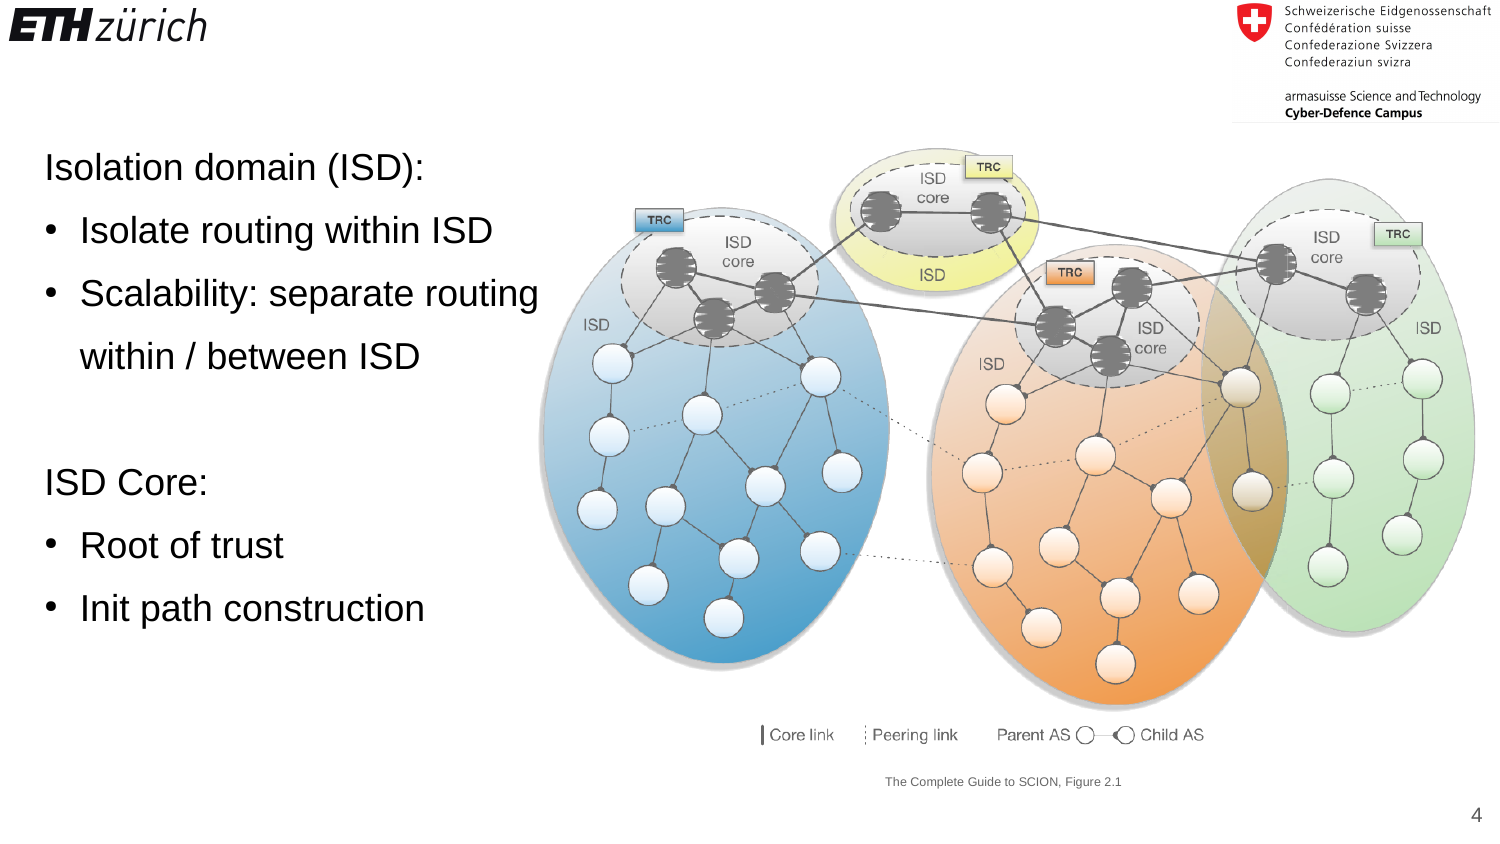

Isolation domain (ISD):
Isolate routing within ISD
Scalability: separate routing within / between ISD
ISD Core:
Root of trust
Init path construction
The Complete Guide to SCION, Figure 2.1
4